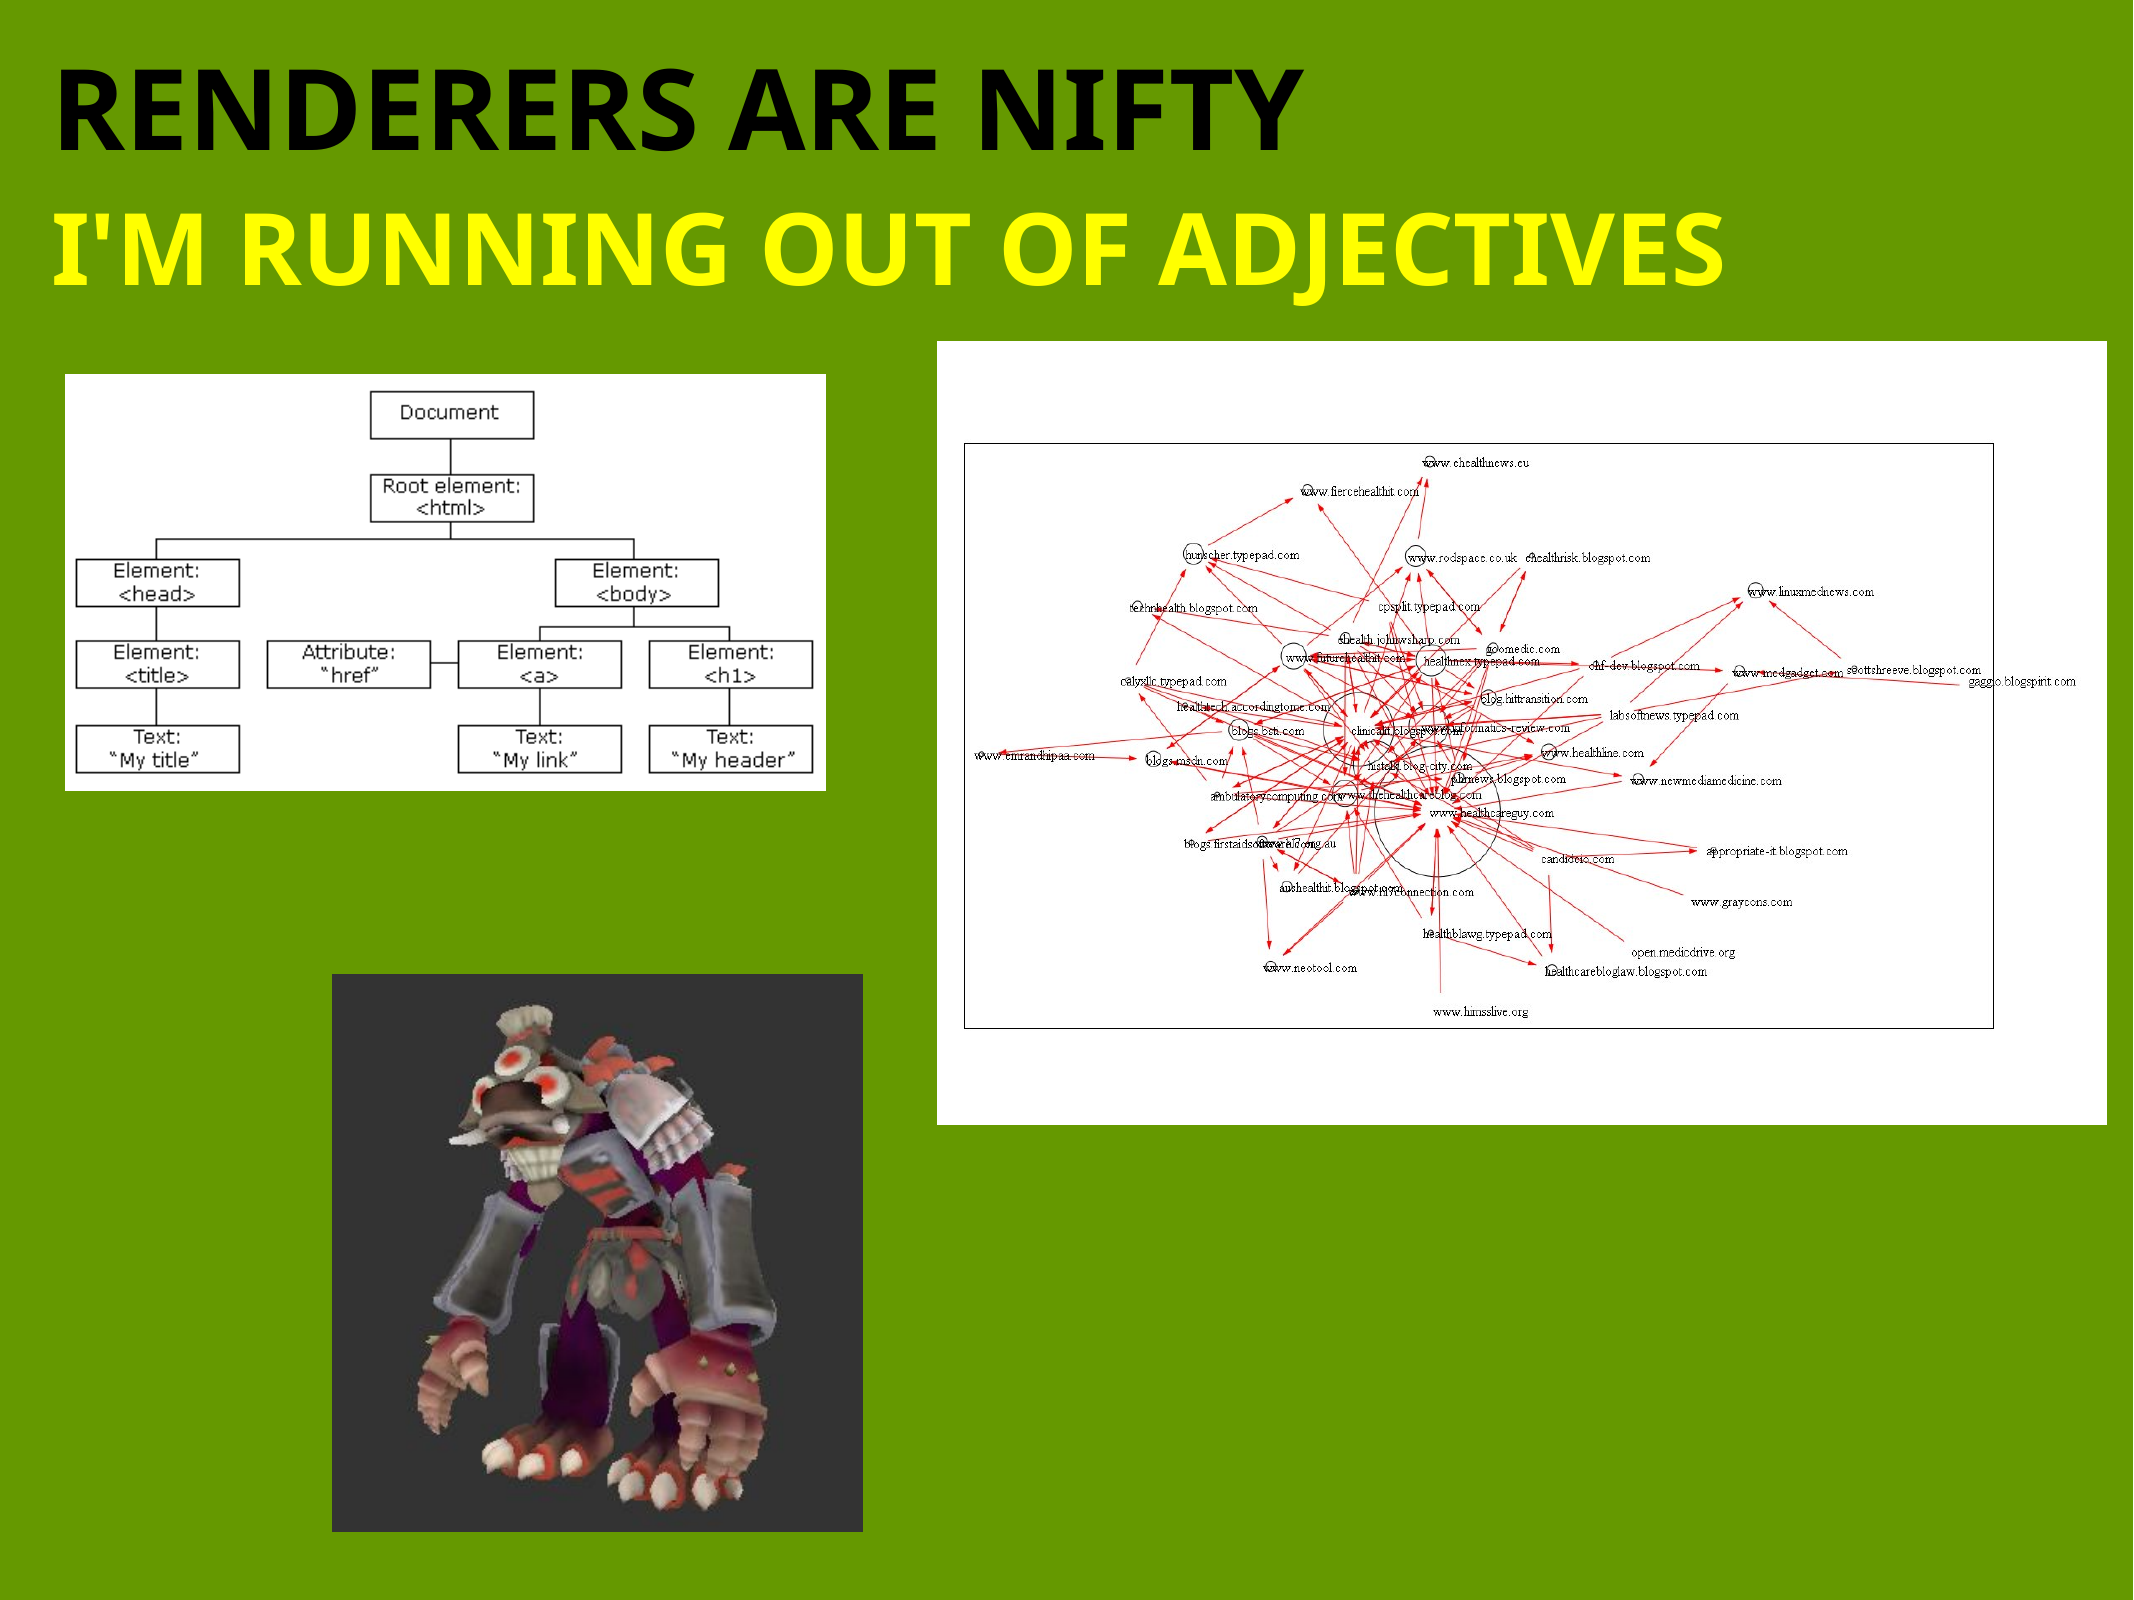

RENDERERS ARE NIFTY
I'M RUNNING OUT OF ADJECTIVES